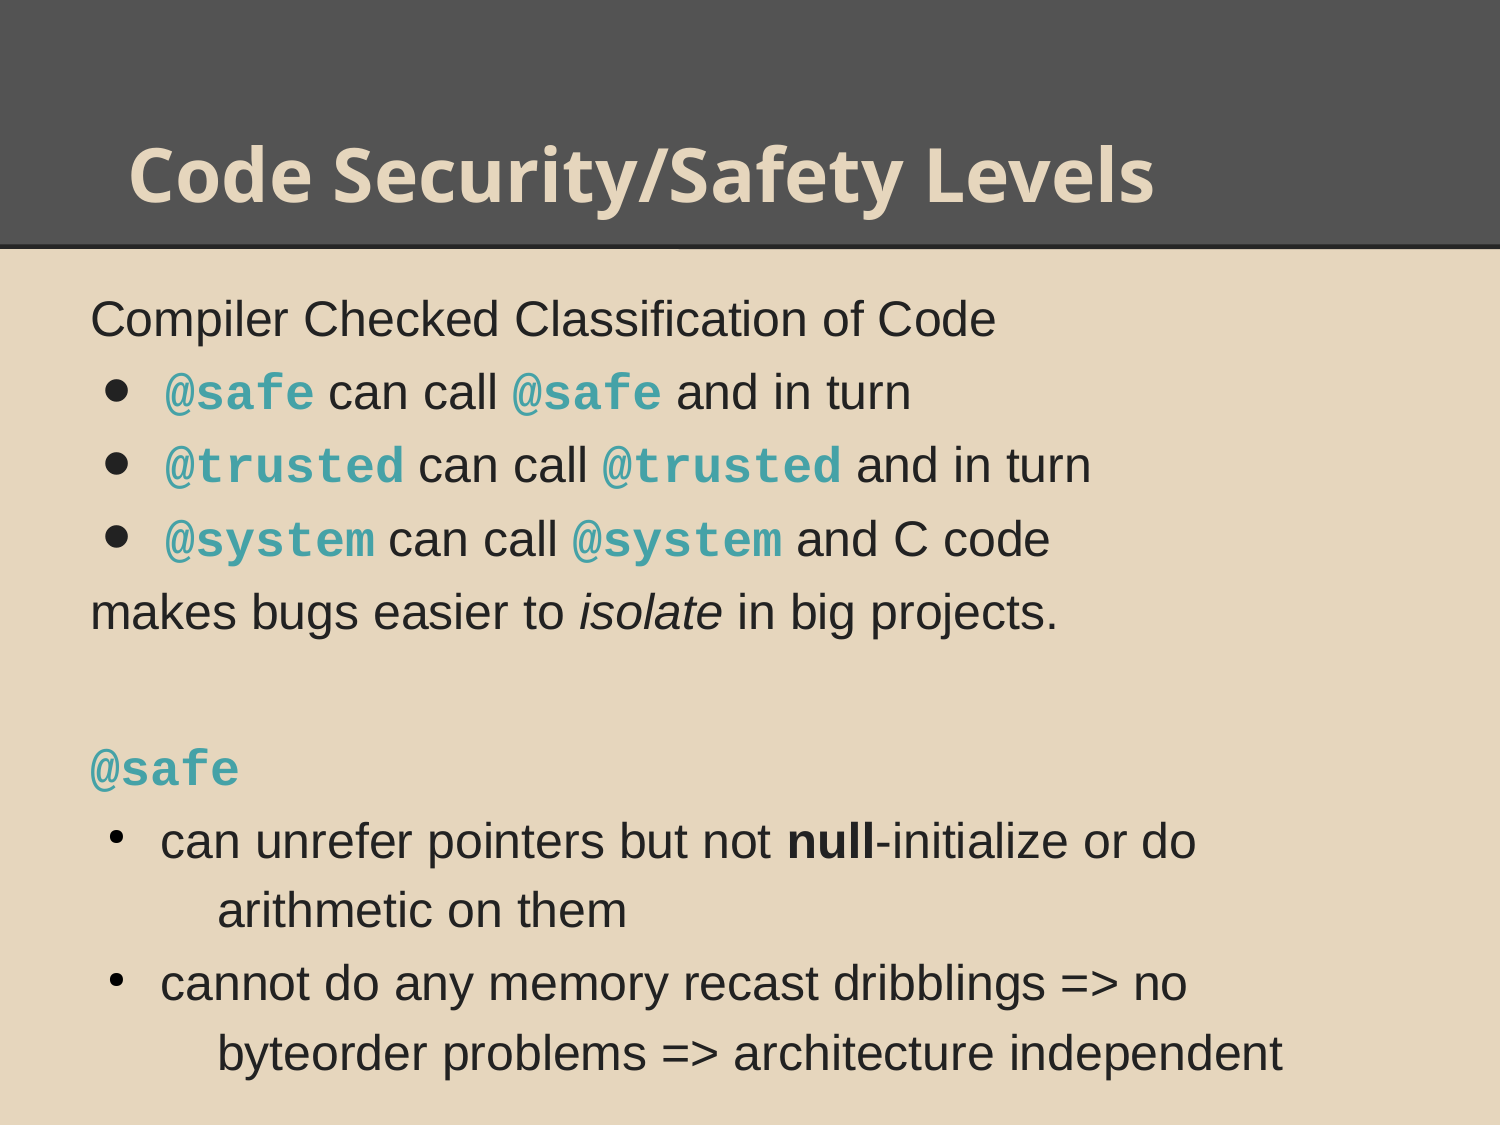

# Code Security/Safety Levels
Compiler Checked Classification of Code
@safe can call @safe and in turn
@trusted can call @trusted and in turn
@system can call @system and C code
makes bugs easier to isolate in big projects.
@safe
can unrefer pointers but not null-initialize or do arithmetic on them
cannot do any memory recast dribblings => no byteorder problems => architecture independent